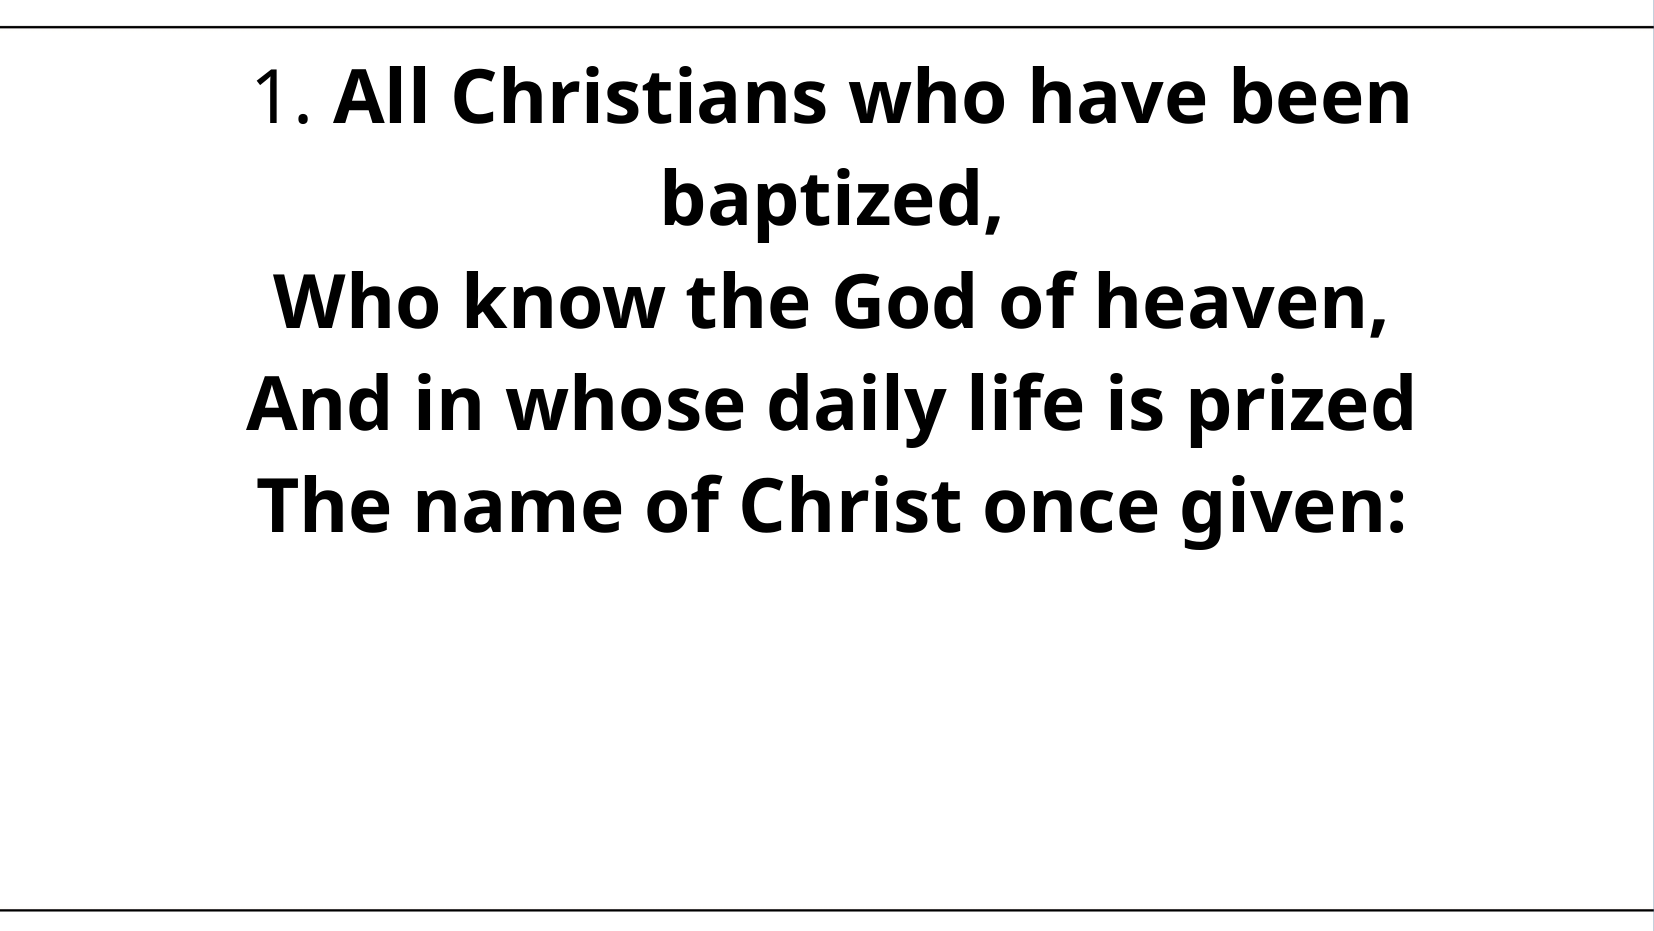

1. All Christians who have been baptized,
Who know the God of heaven,
And in whose daily life is prized
The name of Christ once given: